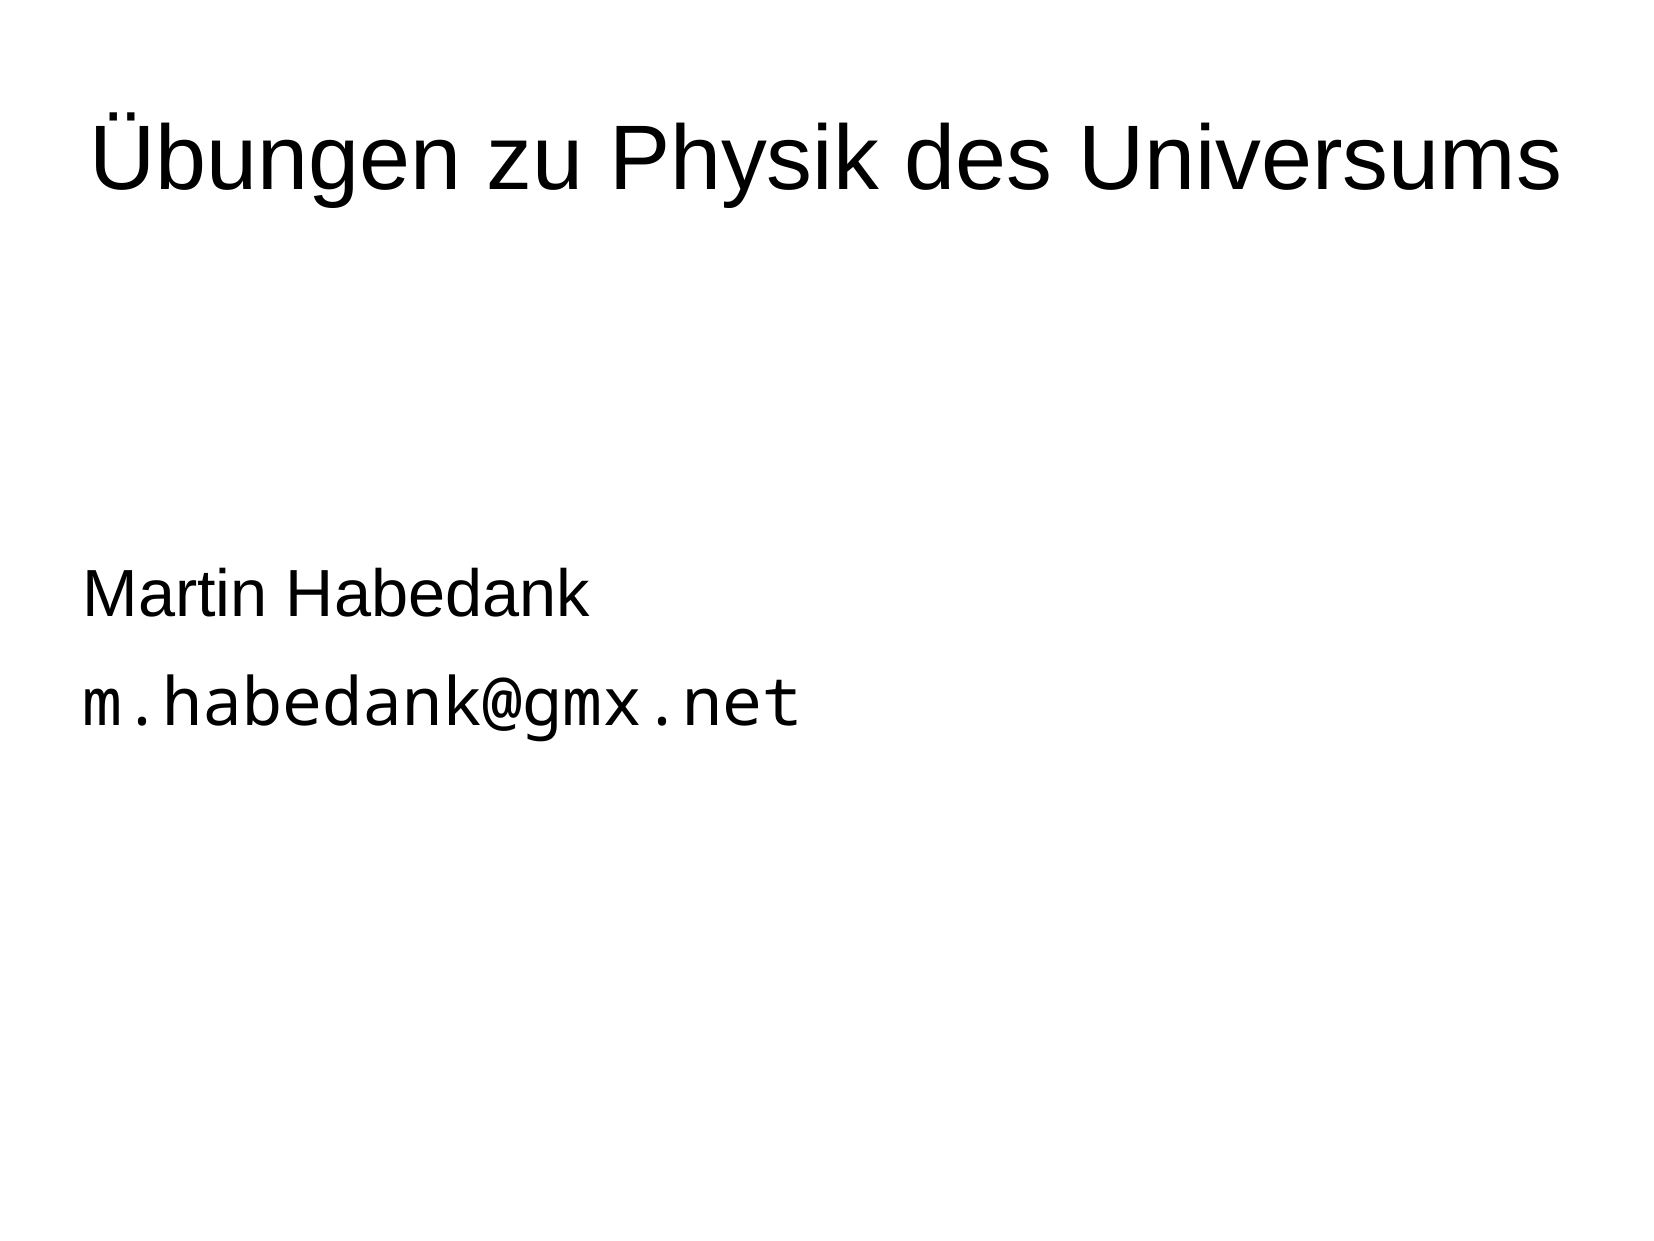

# Übungen zu Physik des Universums
Martin Habedank
m.habedank@gmx.net